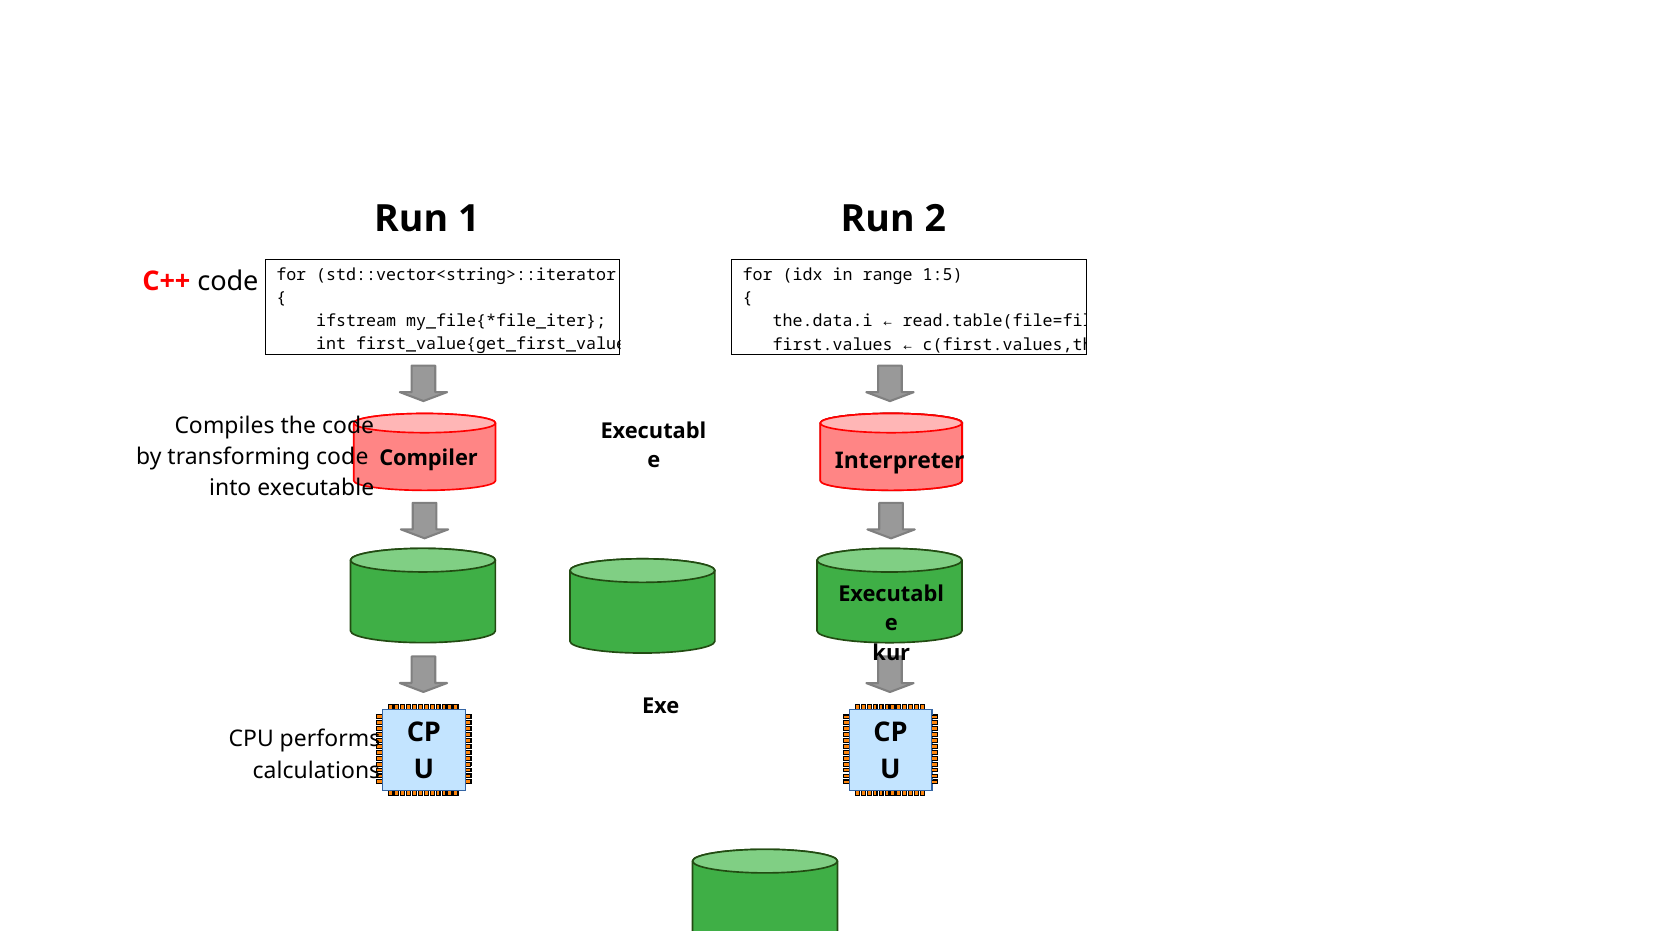

Run 1
Run 2
C++ code
for (std::vector<string>::iterator file_iter=
{
 ifstream my_file{*file_iter};
 int first_value{get_first_value(my_file)};
 first_values.push_back(first_value);
}
for (idx in range 1:5)
{
 the.data.i ← read.table(file=file.names[idx])
 first.values ← c(first.values,the.data.i[1,1])
}
Compiles the code
by transforming code
into executable
Executable
Compiler
Interpreter
Interpreter
Executable
kur
Exe
CPU
CPU
CPU
CPU
CPU performs
calculations